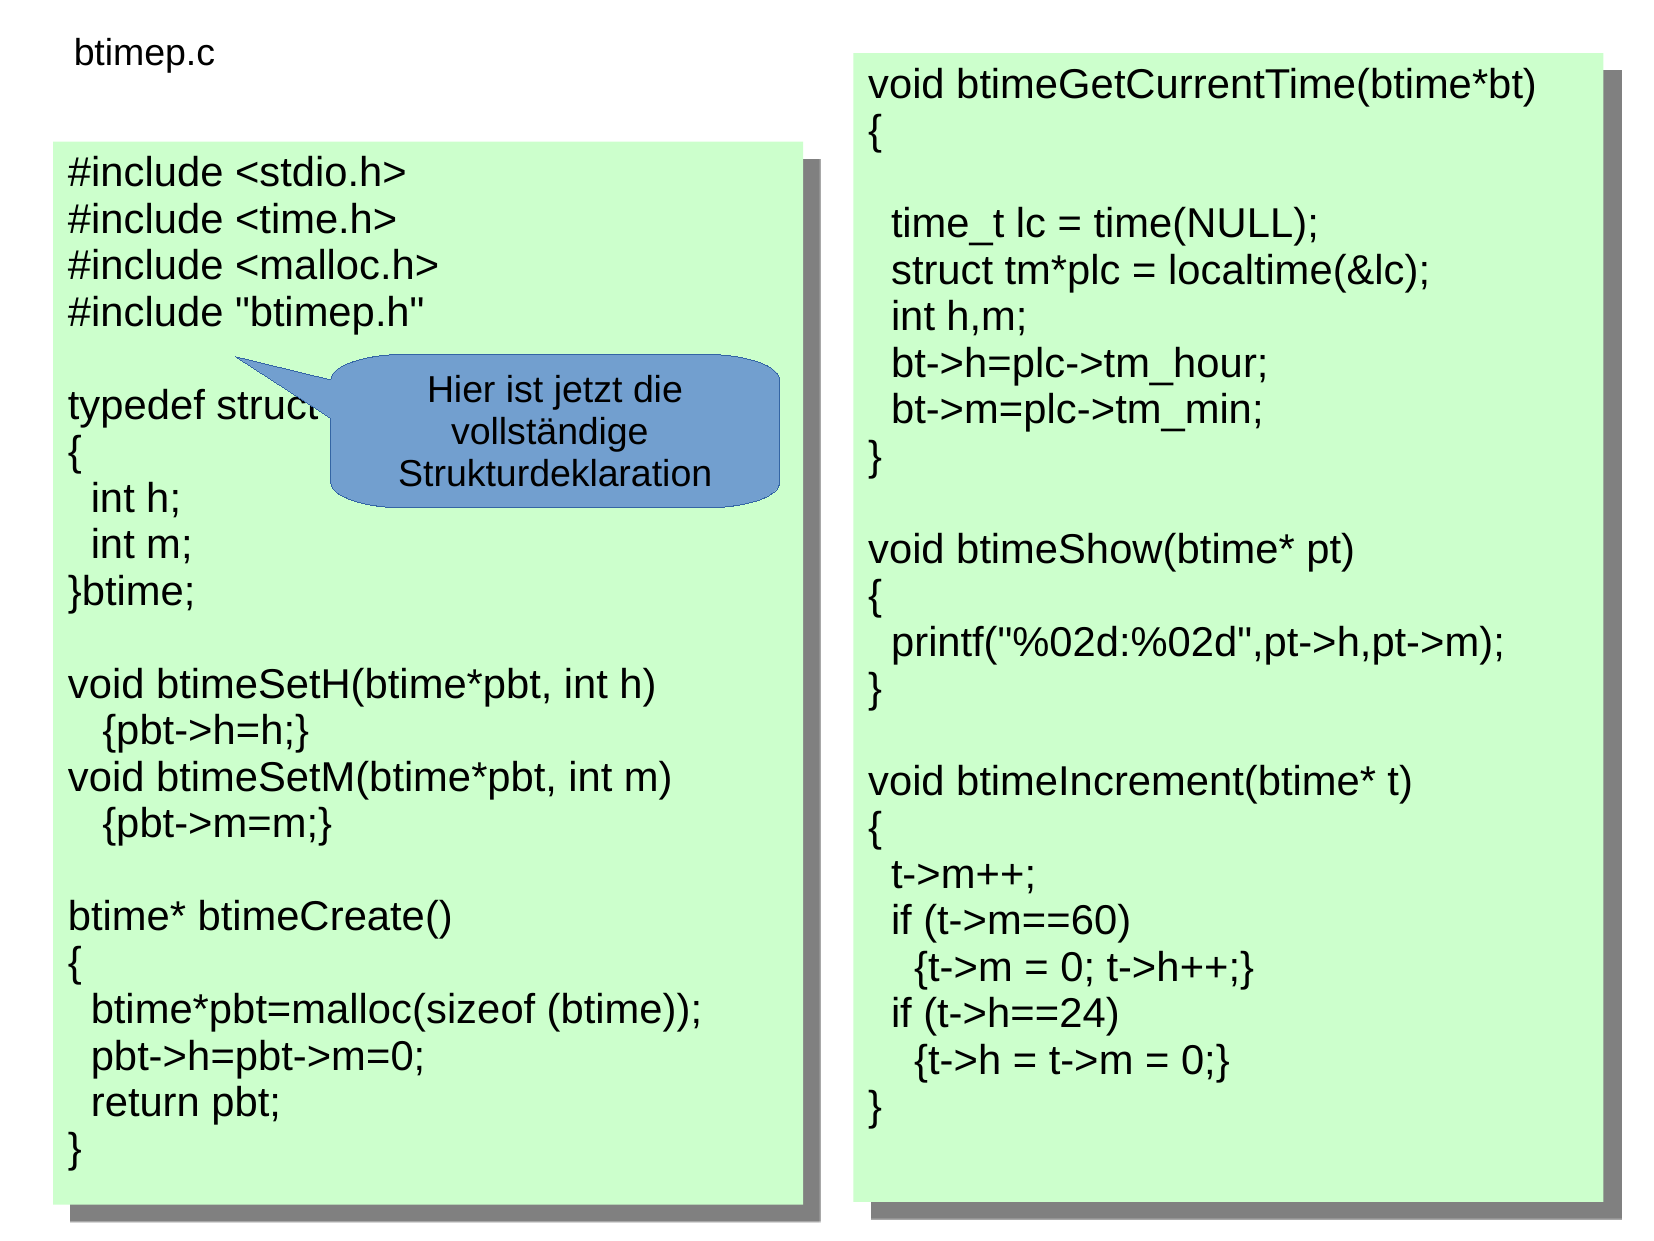

btimep.c
void btimeGetCurrentTime(btime*bt)
{
 time_t lc = time(NULL);
 struct tm*plc = localtime(&lc);
 int h,m;
 bt->h=plc->tm_hour;
 bt->m=plc->tm_min;
}
void btimeShow(btime* pt)
{
 printf("%02d:%02d",pt->h,pt->m);
}
void btimeIncrement(btime* t)
{
 t->m++;
 if (t->m==60)
 {t->m = 0; t->h++;}
 if (t->h==24)
 {t->h = t->m = 0;}
}
#include <stdio.h>
#include <time.h>
#include <malloc.h>
#include "btimep.h"
typedef struct btimes
{
 int h;
 int m;
}btime;
void btimeSetH(btime*pbt, int h)
 {pbt->h=h;}
void btimeSetM(btime*pbt, int m)
 {pbt->m=m;}
btime* btimeCreate()
{
 btime*pbt=malloc(sizeof (btime));
 pbt->h=pbt->m=0;
 return pbt;
}
Hier ist jetzt die
vollständige
Strukturdeklaration
11